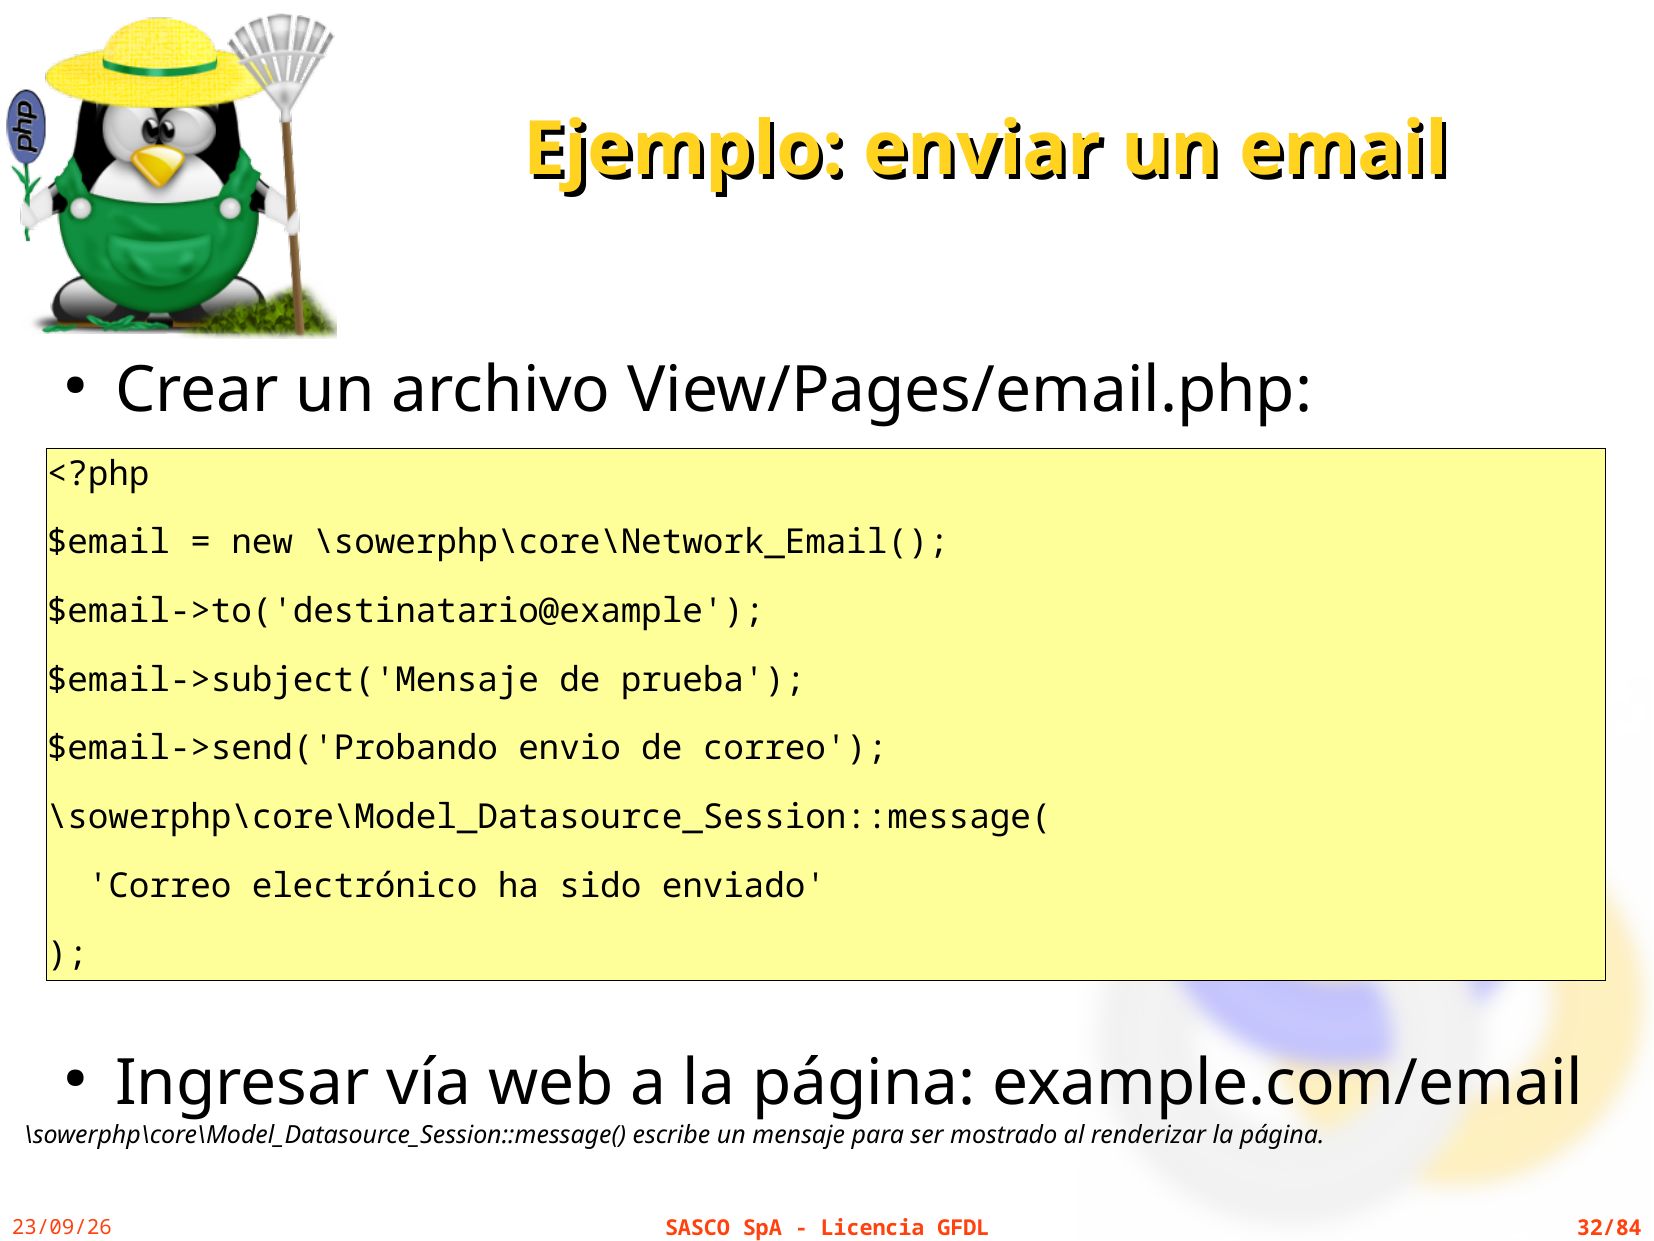

# Ejemplo: enviar un email
Crear un archivo View/Pages/email.php:
Ingresar vía web a la página: example.com/email
<?php
$email = new \sowerphp\core\Network_Email();
$email->to('destinatario@example');
$email->subject('Mensaje de prueba');
$email->send('Probando envio de correo');
\sowerphp\core\Model_Datasource_Session::message(
 'Correo electrónico ha sido enviado'
);
\sowerphp\core\Model_Datasource_Session::message() escribe un mensaje para ser mostrado al renderizar la página.
SASCO SpA - Licencia GFDL
32